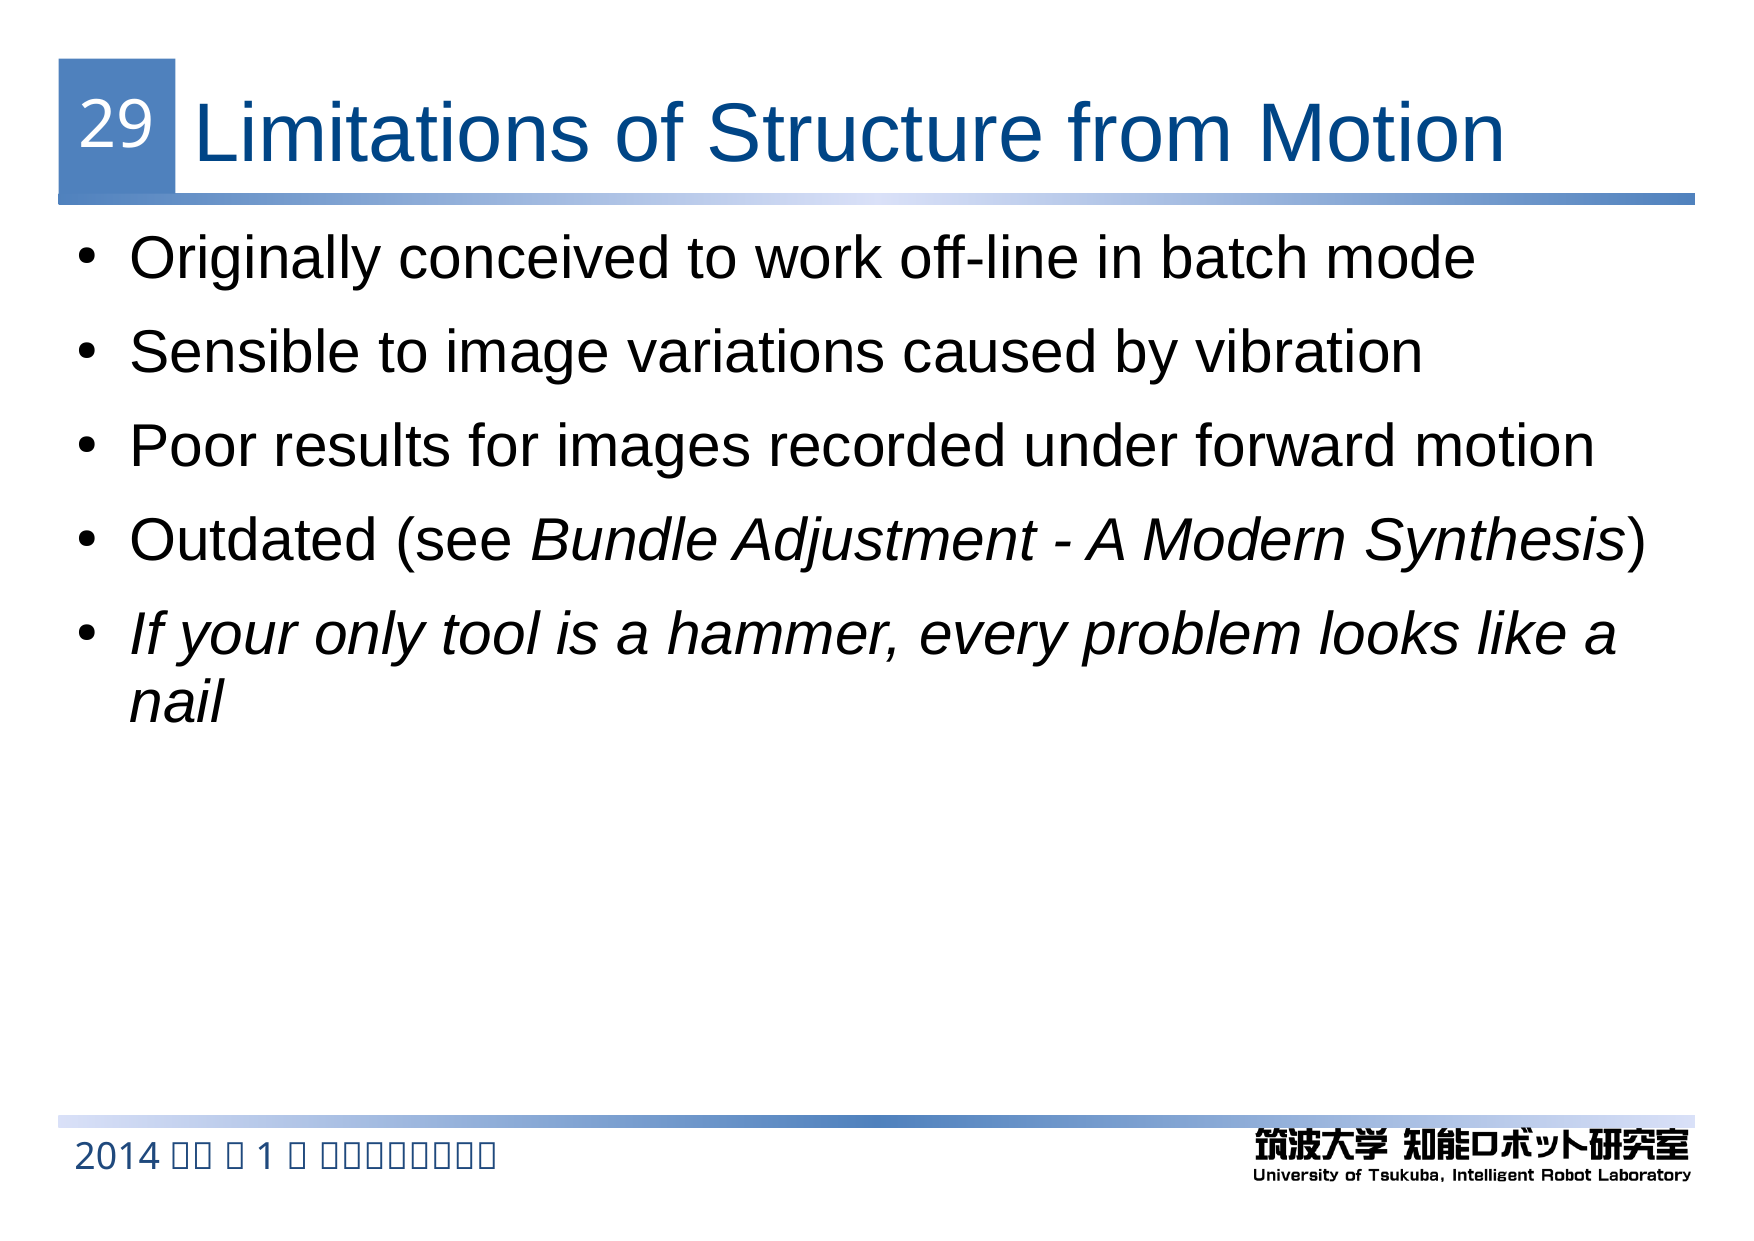

# Limitations of Structure from Motion
Originally conceived to work off-line in batch mode
Sensible to image variations caused by vibration
Poor results for images recorded under forward motion
Outdated (see Bundle Adjustment - A Modern Synthesis)
If your only tool is a hammer, every problem looks like a nail